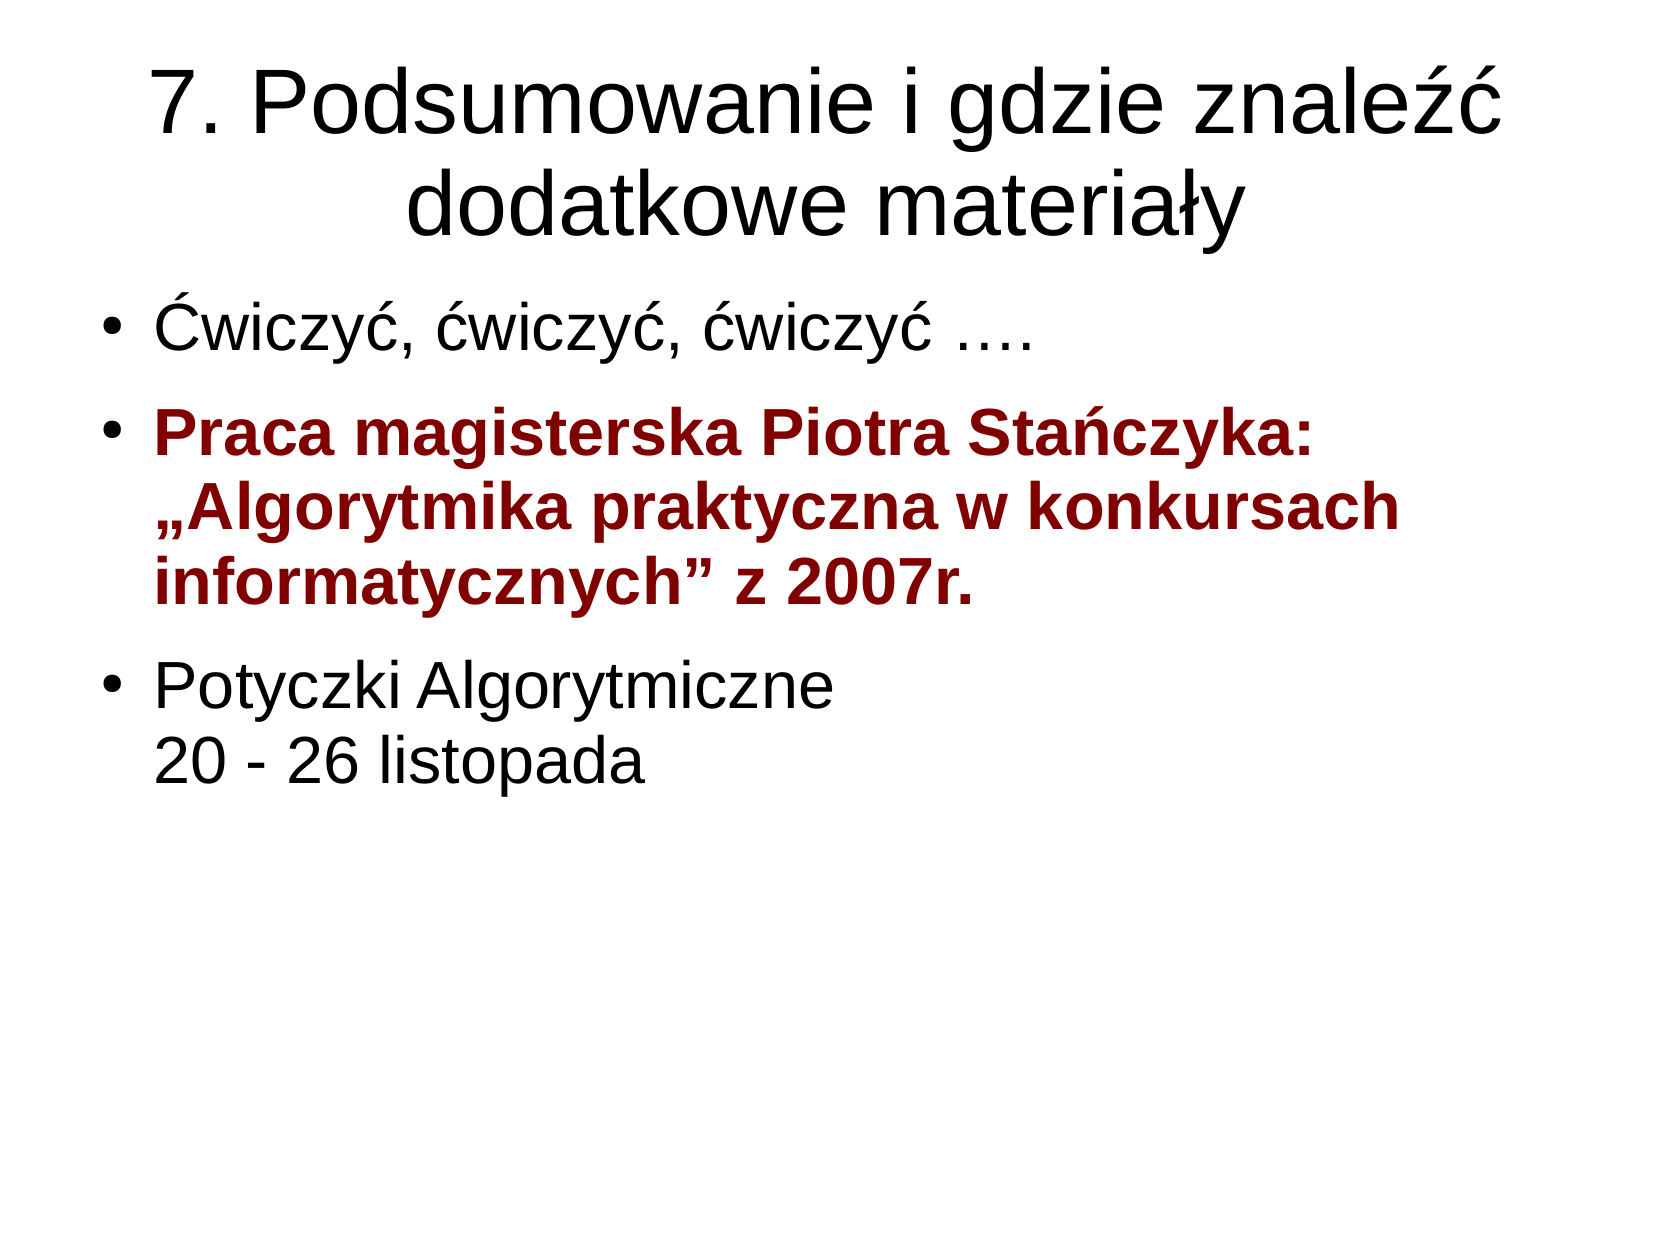

# 7. Podsumowanie i gdzie znaleźć dodatkowe materiały
Ćwiczyć, ćwiczyć, ćwiczyć ….
Praca magisterska Piotra Stańczyka:
„Algorytmika praktyczna w konkursach informatycznych” z 2007r.
Potyczki Algorytmiczne
20 - 26 listopada